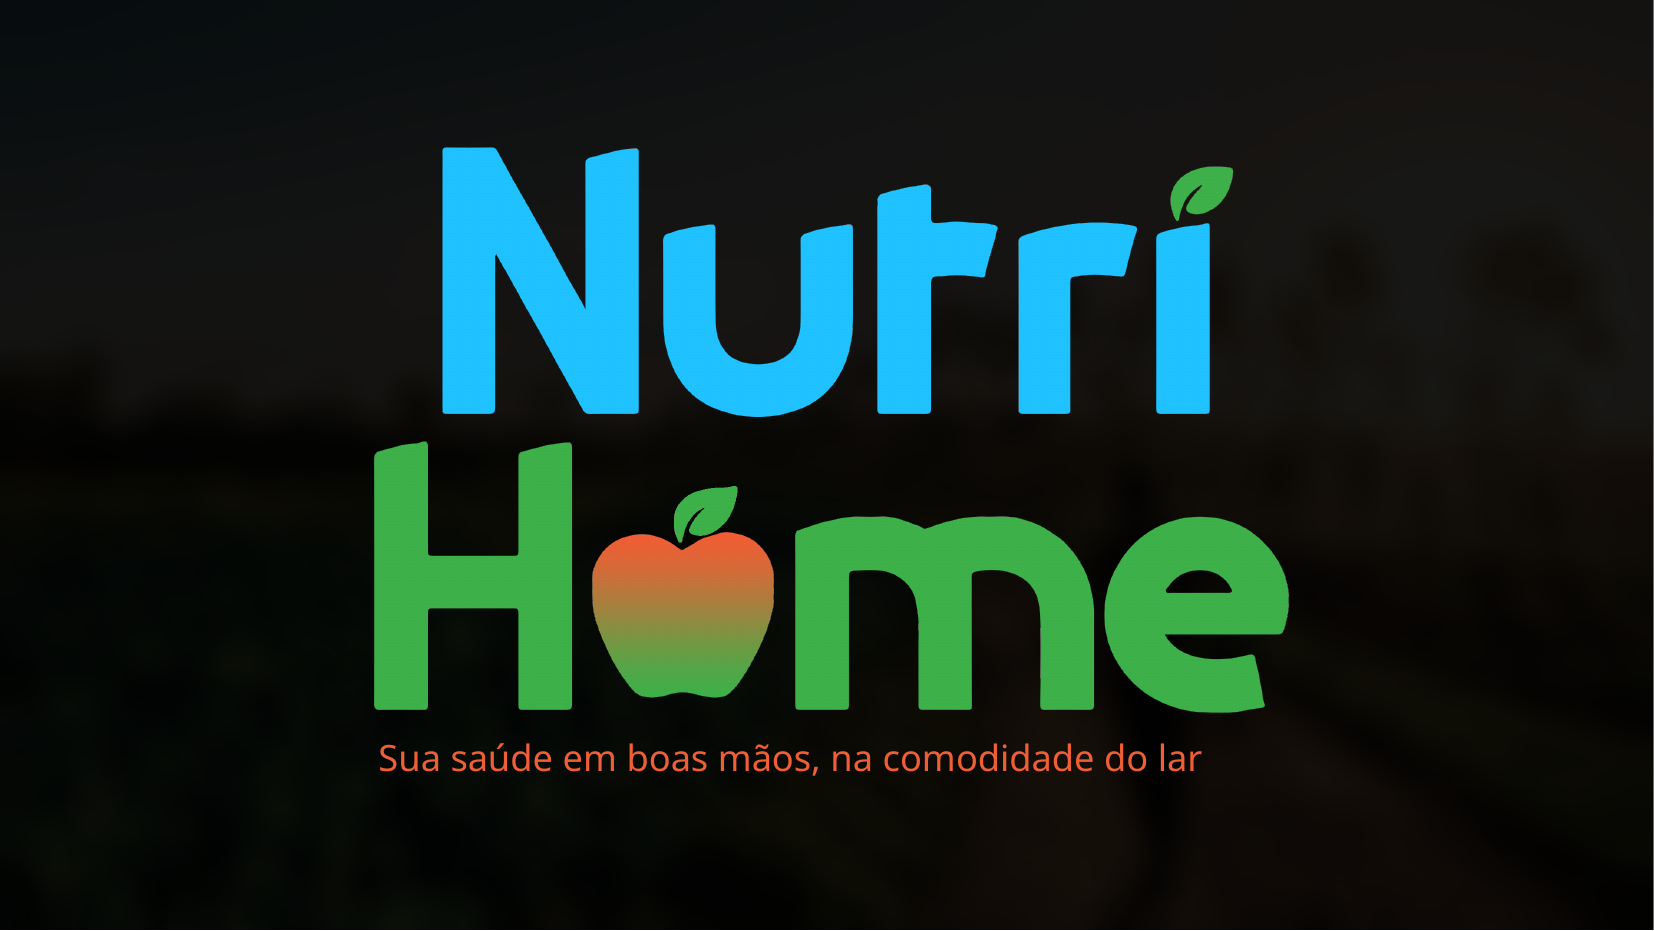

Sua saúde em boas mãos, na comodidade do lar